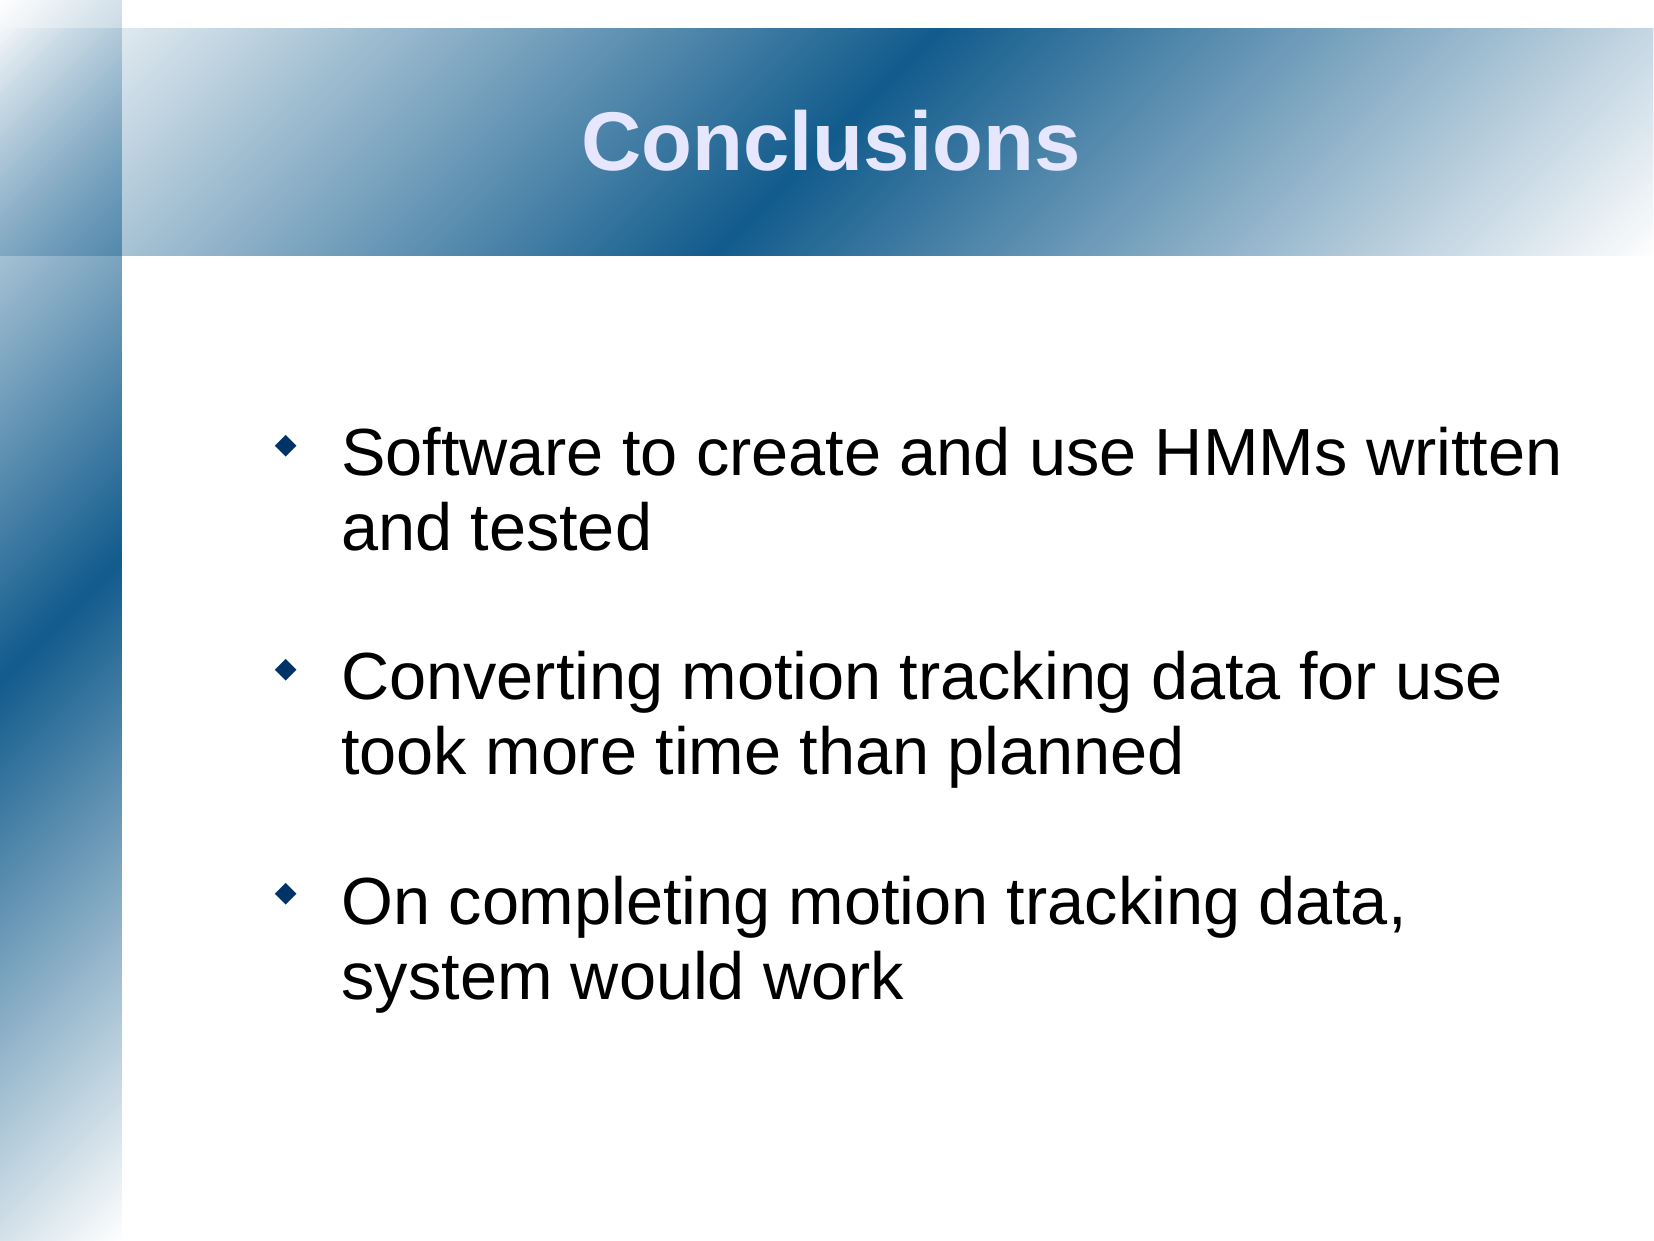

# Conclusions
Software to create and use HMMs written
and tested
Converting motion tracking data for use
took more time than planned
On completing motion tracking data,
system would work